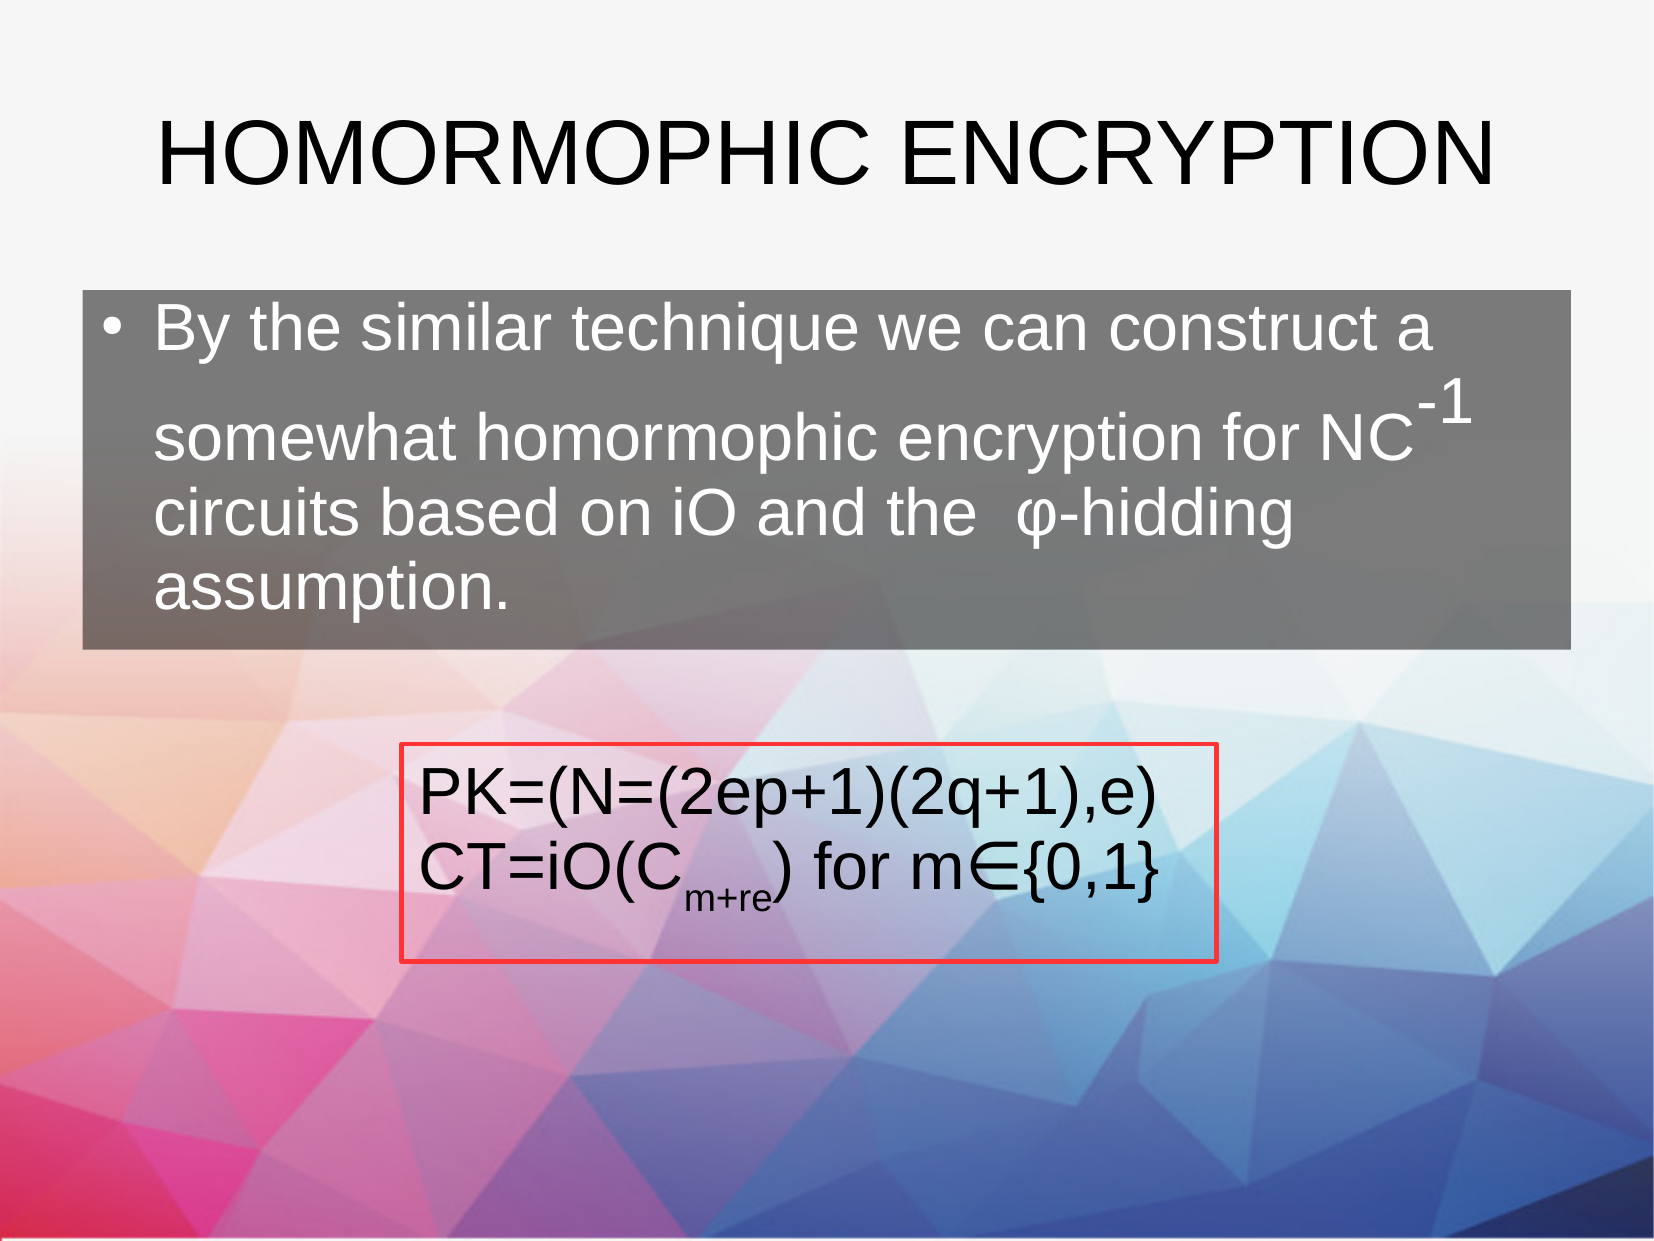

# HOMORMOPHIC ENCRYPTION
By the similar technique we can construct a somewhat homormophic encryption for NC-1 circuits based on iO and the φ-hidding assumption.
PK=(N=(2ep+1)(2q+1),e)
CT=iO(Cm+re) for m∈{0,1}